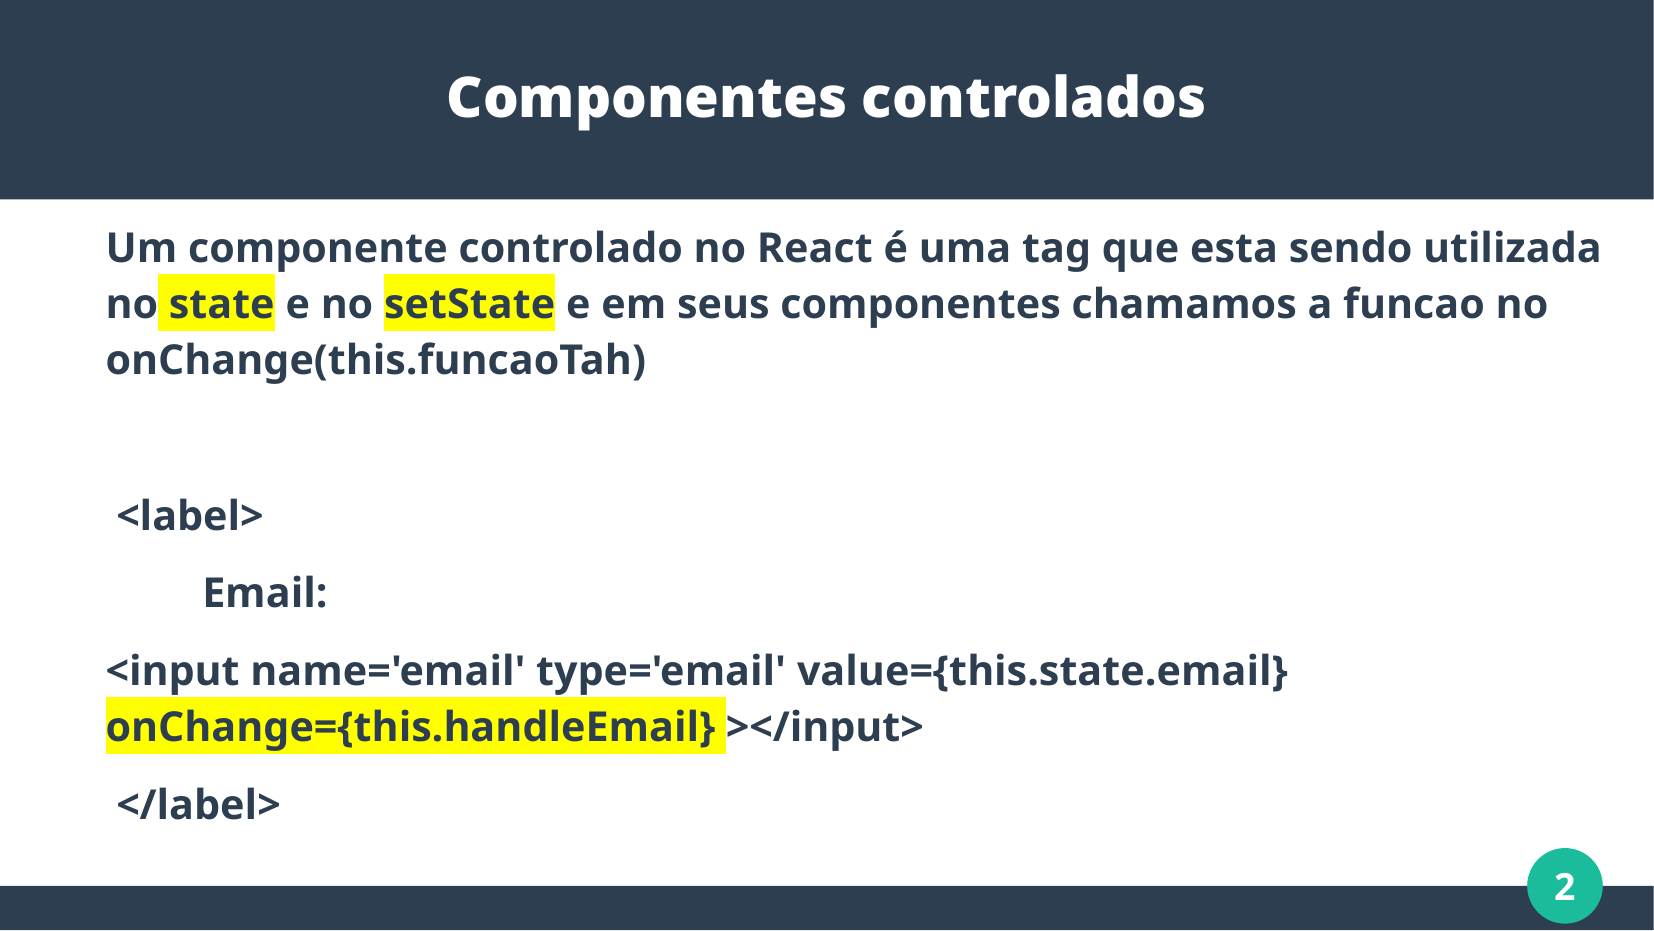

# Componentes controlados
Um componente controlado no React é uma tag que esta sendo utilizada no state e no setState e em seus componentes chamamos a funcao no onChange(this.funcaoTah)
 <label>
 Email:
<input name='email' type='email' value={this.state.email} onChange={this.handleEmail} ></input>
 </label>